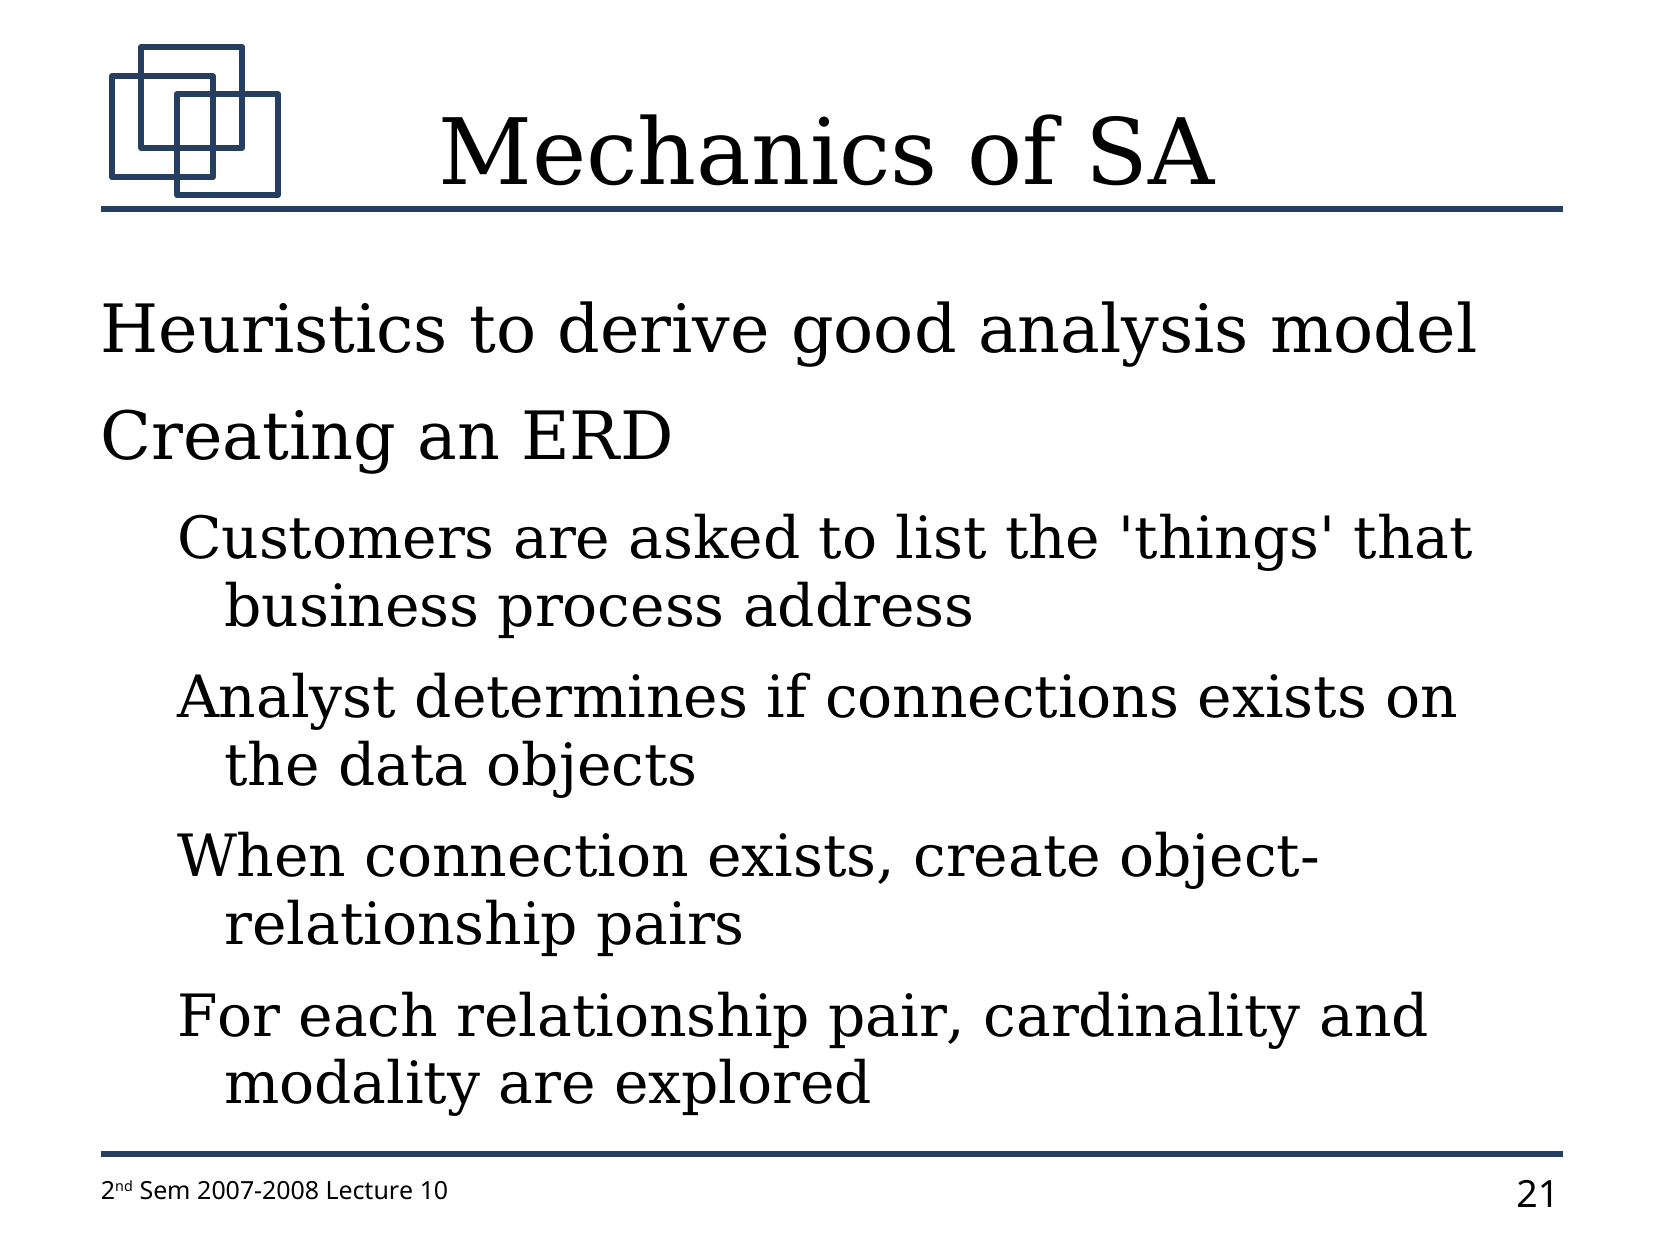

# Mechanics of SA
Heuristics to derive good analysis model
Creating an ERD
Customers are asked to list the 'things' that business process address
Analyst determines if connections exists on the data objects
When connection exists, create object-relationship pairs
For each relationship pair, cardinality and modality are explored